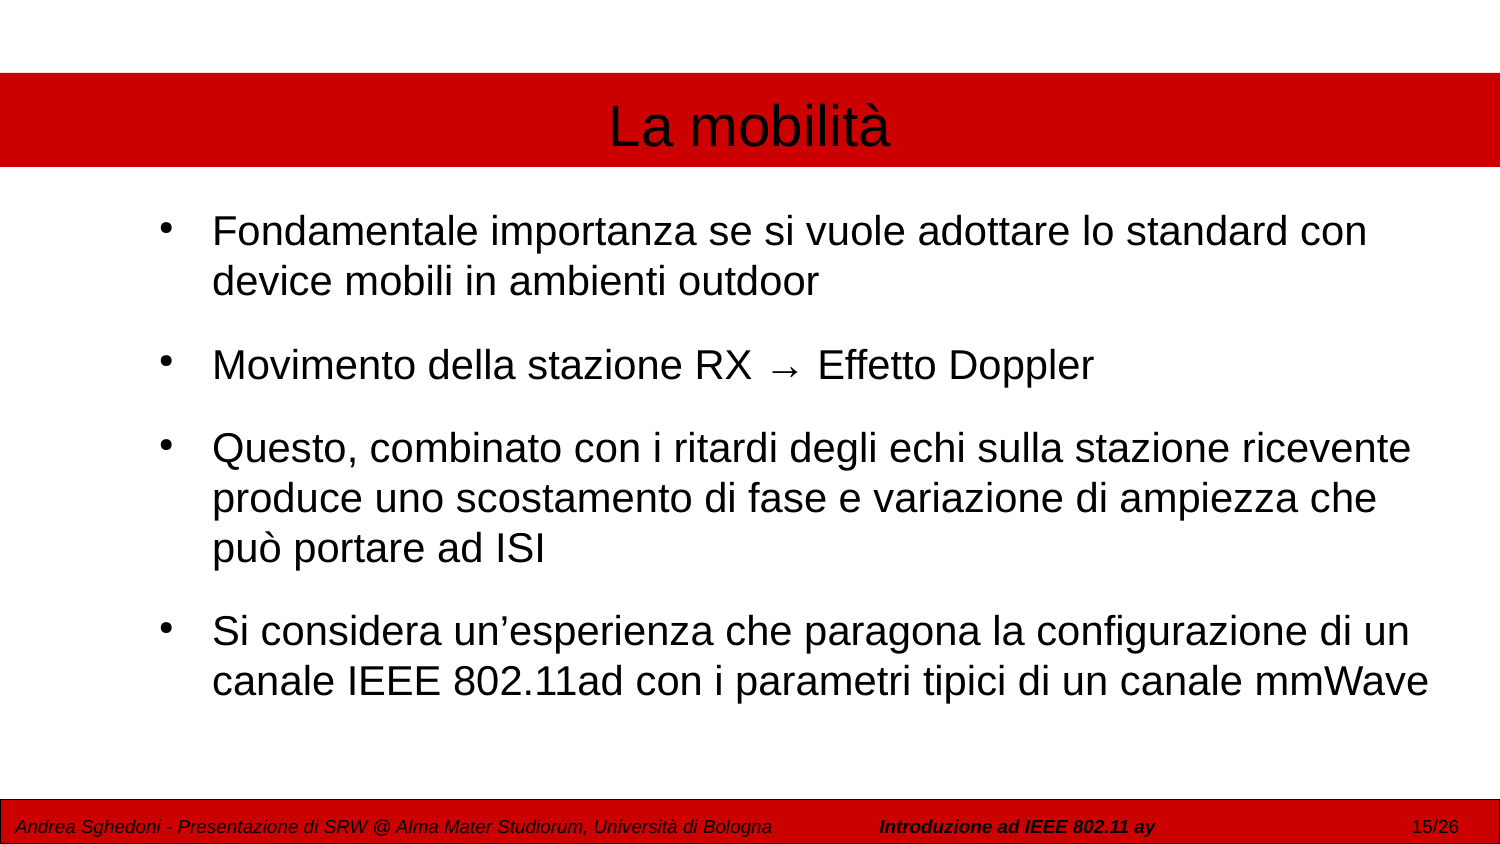

La mobilità
# Fondamentale importanza se si vuole adottare lo standard con device mobili in ambienti outdoor
Movimento della stazione RX → Effetto Doppler
Questo, combinato con i ritardi degli echi sulla stazione ricevente produce uno scostamento di fase e variazione di ampiezza che può portare ad ISI
Si considera un’esperienza che paragona la configurazione di un canale IEEE 802.11ad con i parametri tipici di un canale mmWave
Andrea Sghedoni - Presentazione di SRW @ Alma Mater Studiorum, Università di Bologna 	 Introduzione ad IEEE 802.11 ay 		 15/26